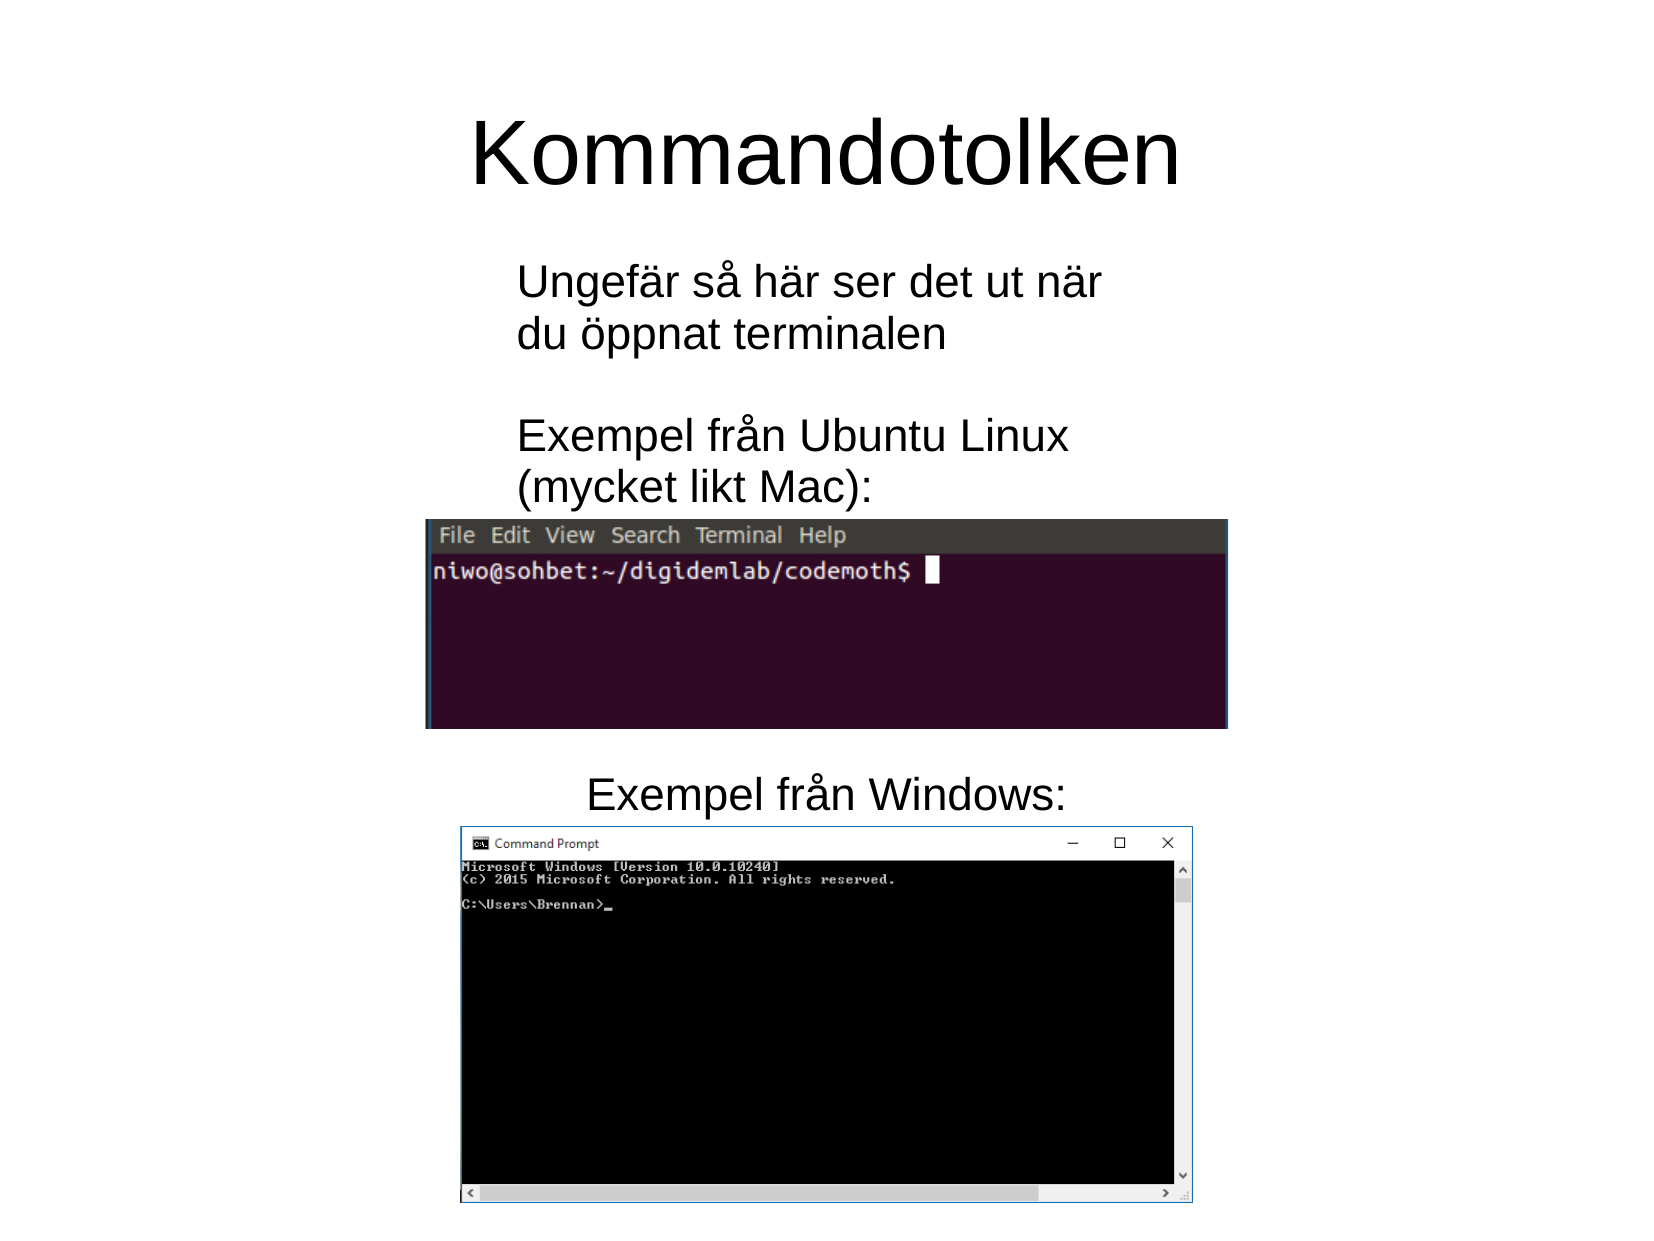

# Kommandotolken
Ungefär så här ser det ut när du öppnat terminalen
Exempel från Ubuntu Linux (mycket likt Mac):
Exempel från Windows: